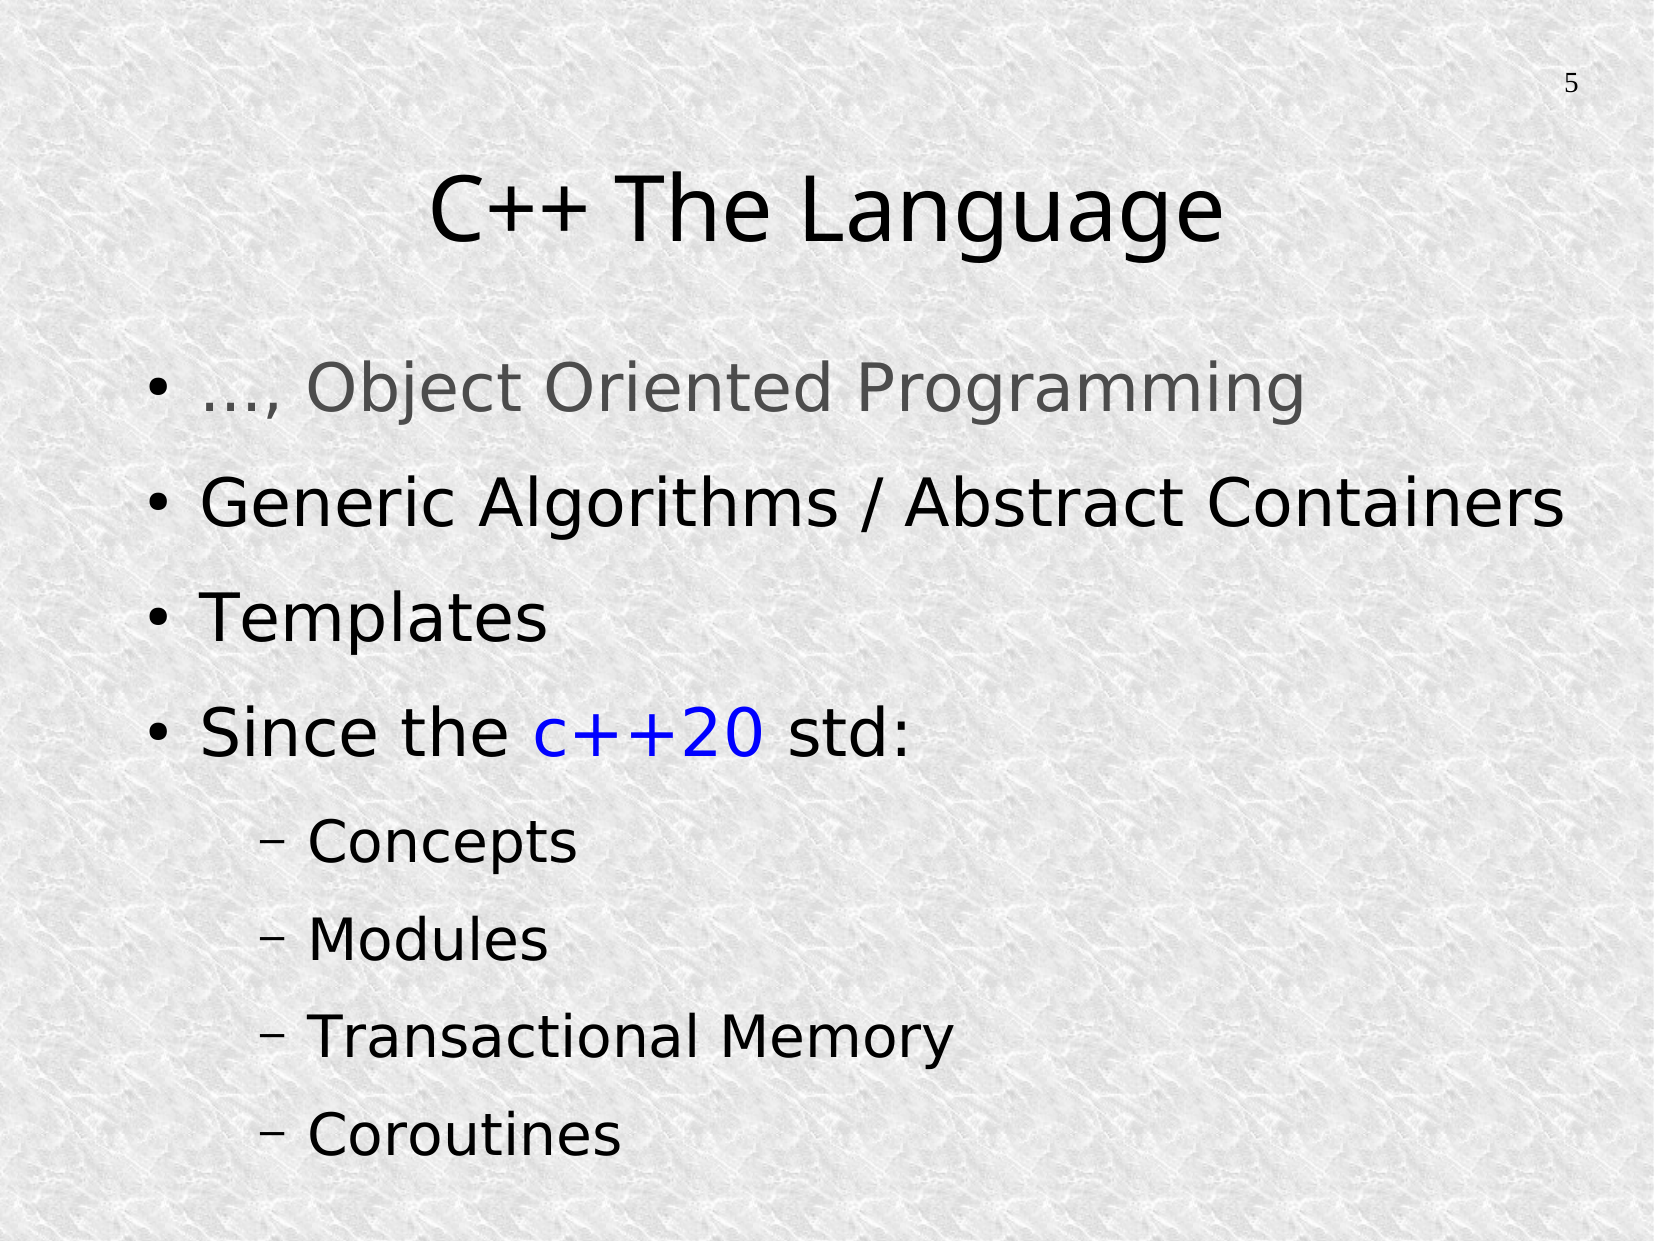

5
# C++ The Language
..., Object Oriented Programming
Generic Algorithms / Abstract Containers
Templates
Since the c++20 std:
Concepts
Modules
Transactional Memory
Coroutines